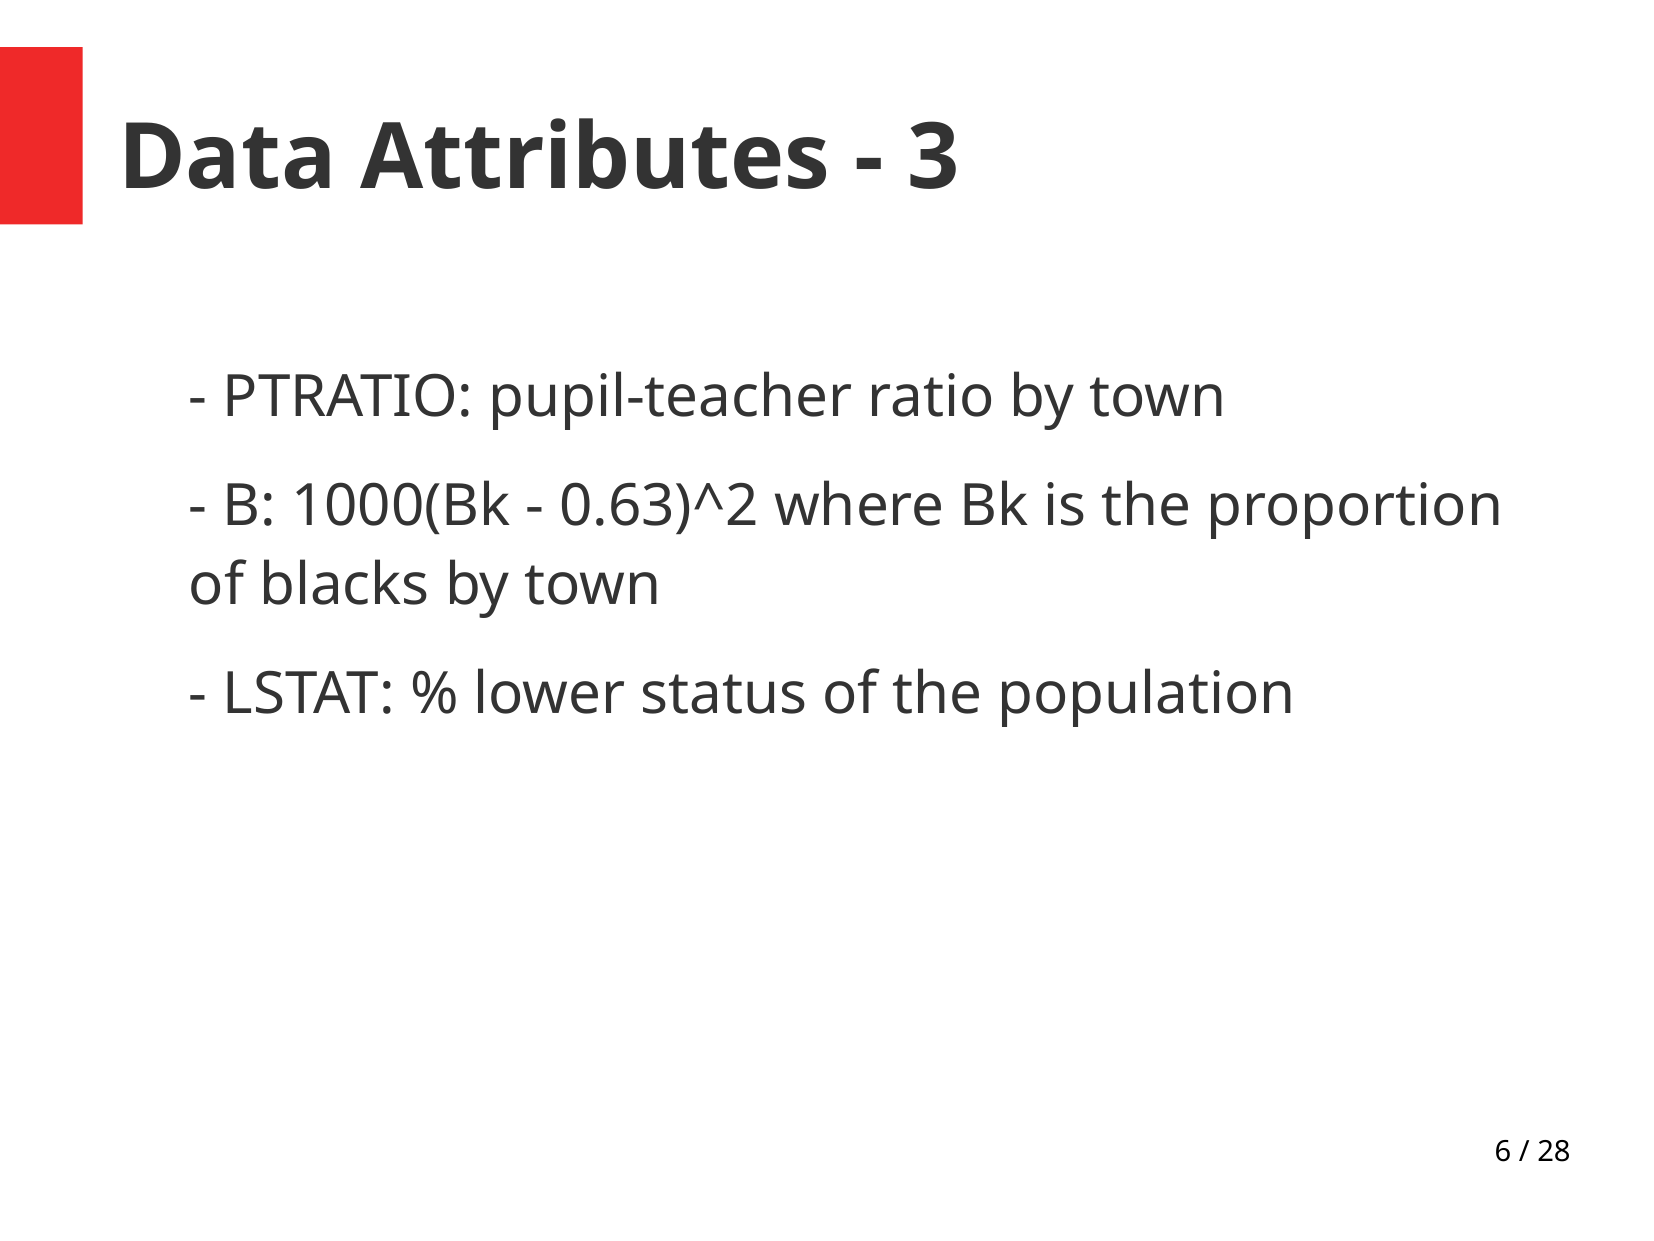

# Data Attributes - 3
- PTRATIO: pupil-teacher ratio by town
- B: 1000(Bk - 0.63)^2 where Bk is the proportion of blacks by town
- LSTAT: % lower status of the population
6